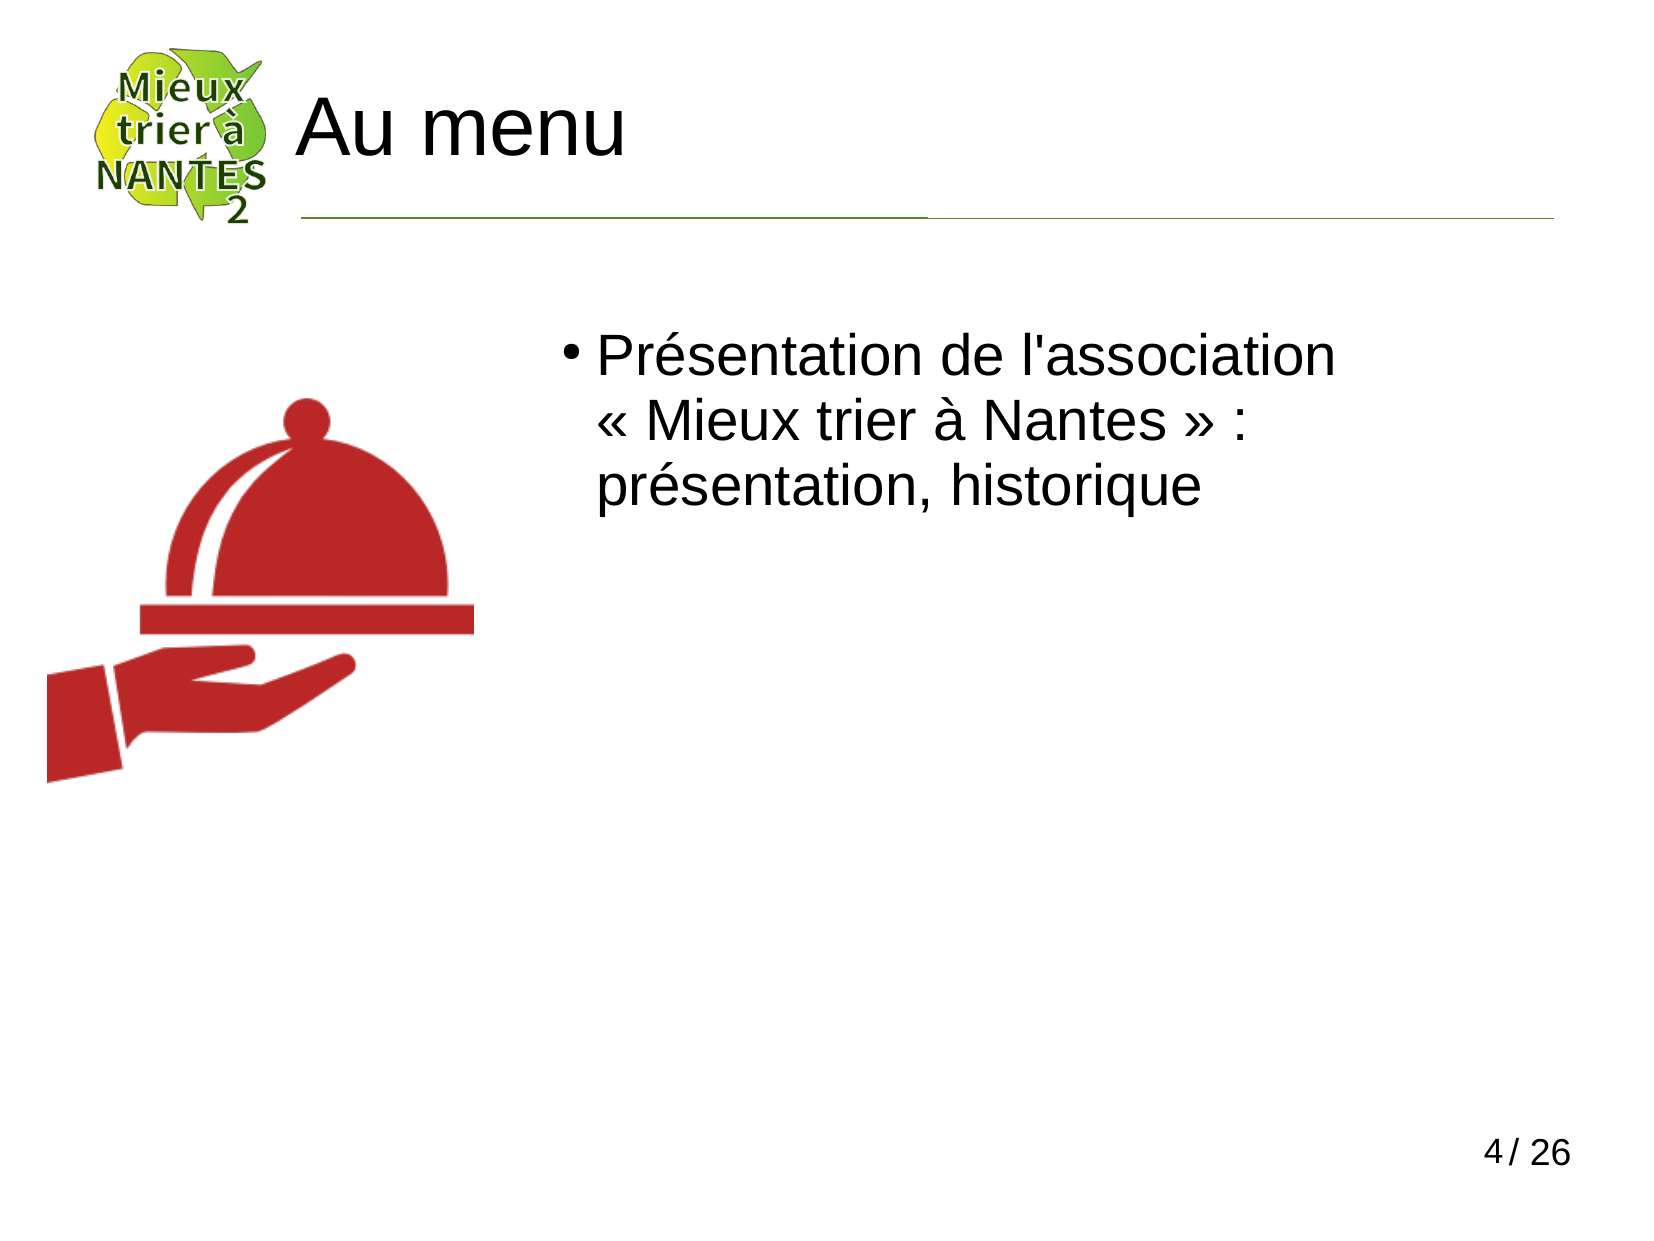

Au menu
Présentation de l'association « Mieux trier à Nantes » : présentation, historique
/ 26
4